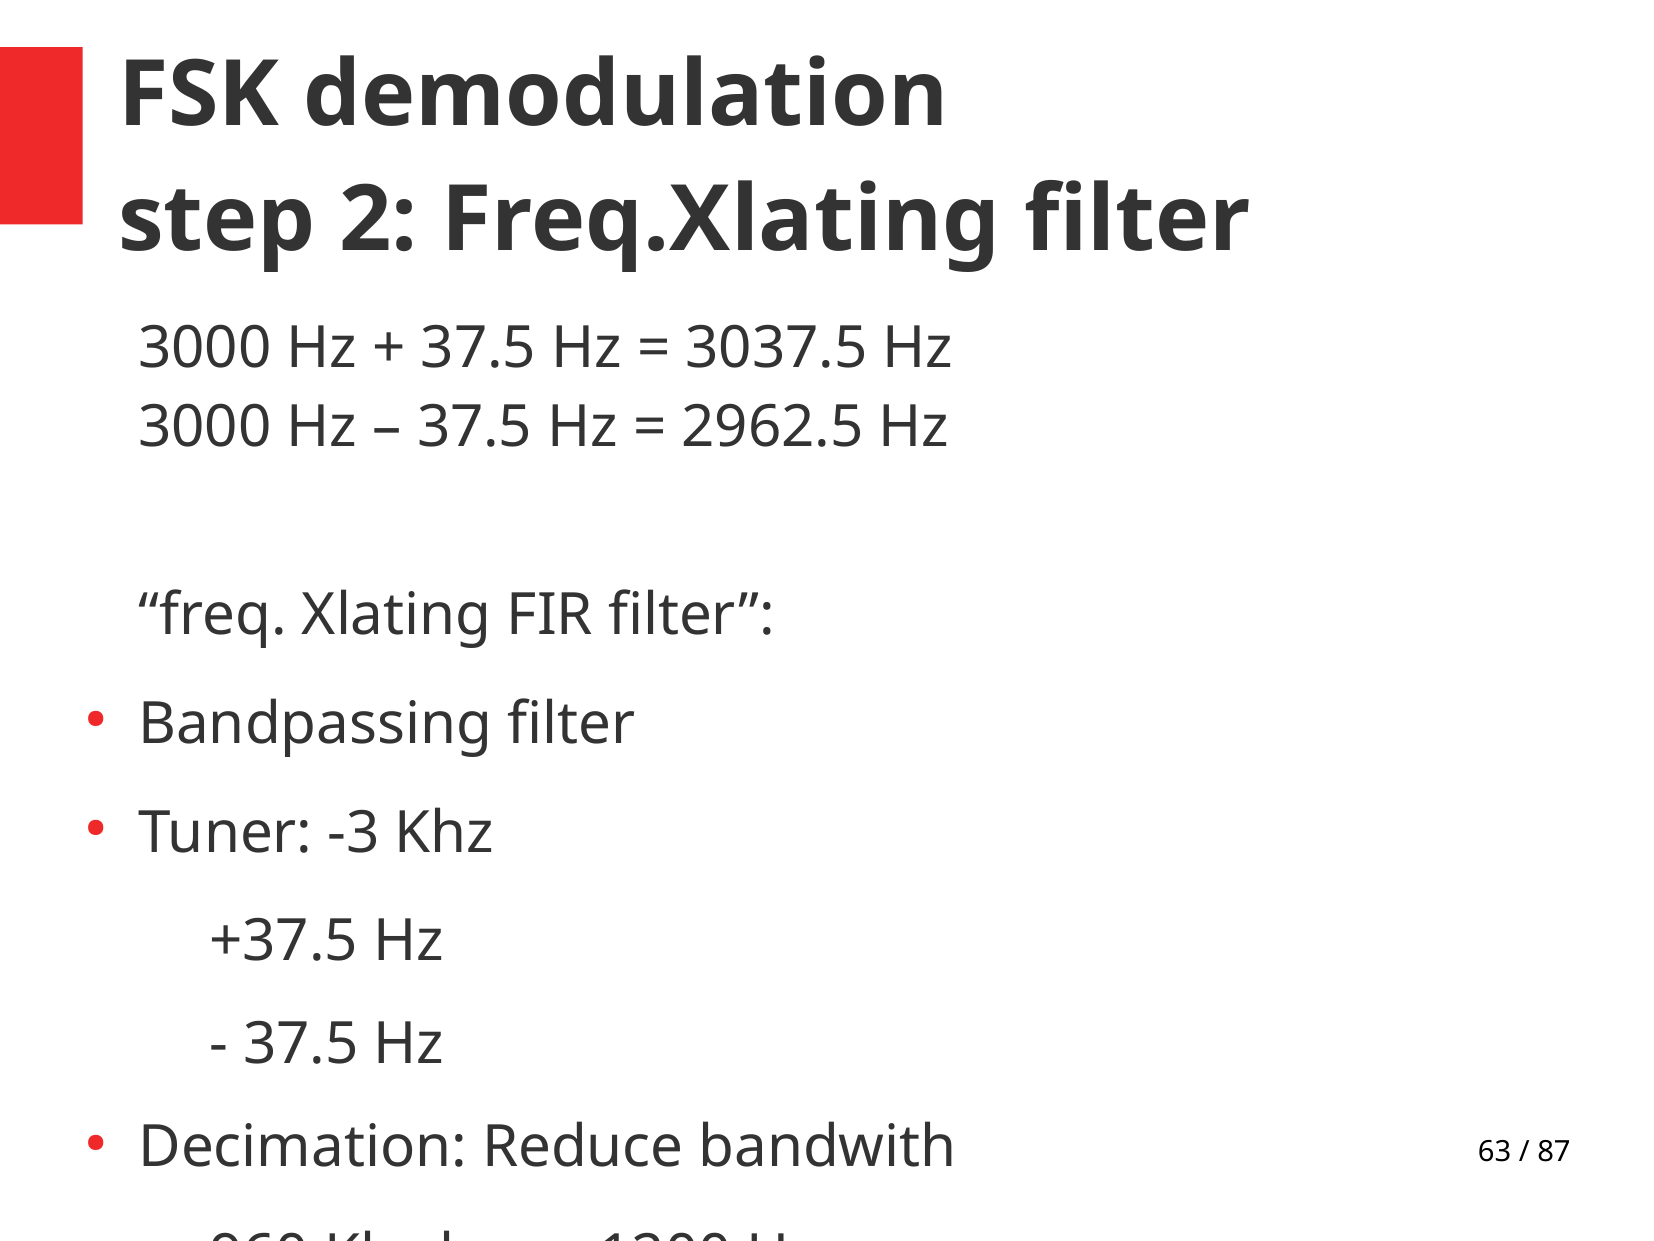

# FSK demodulation step 2: Freq.Xlating filter
3000 Hz + 37.5 Hz = 3037.5 Hz
3000 Hz – 37.5 Hz = 2962.5 Hz
“freq. Xlating FIR filter”:
Bandpassing filter
Tuner: -3 Khz
+37.5 Hz
- 37.5 Hz
Decimation: Reduce bandwith
960 Khz bw → 1200 Hz
63